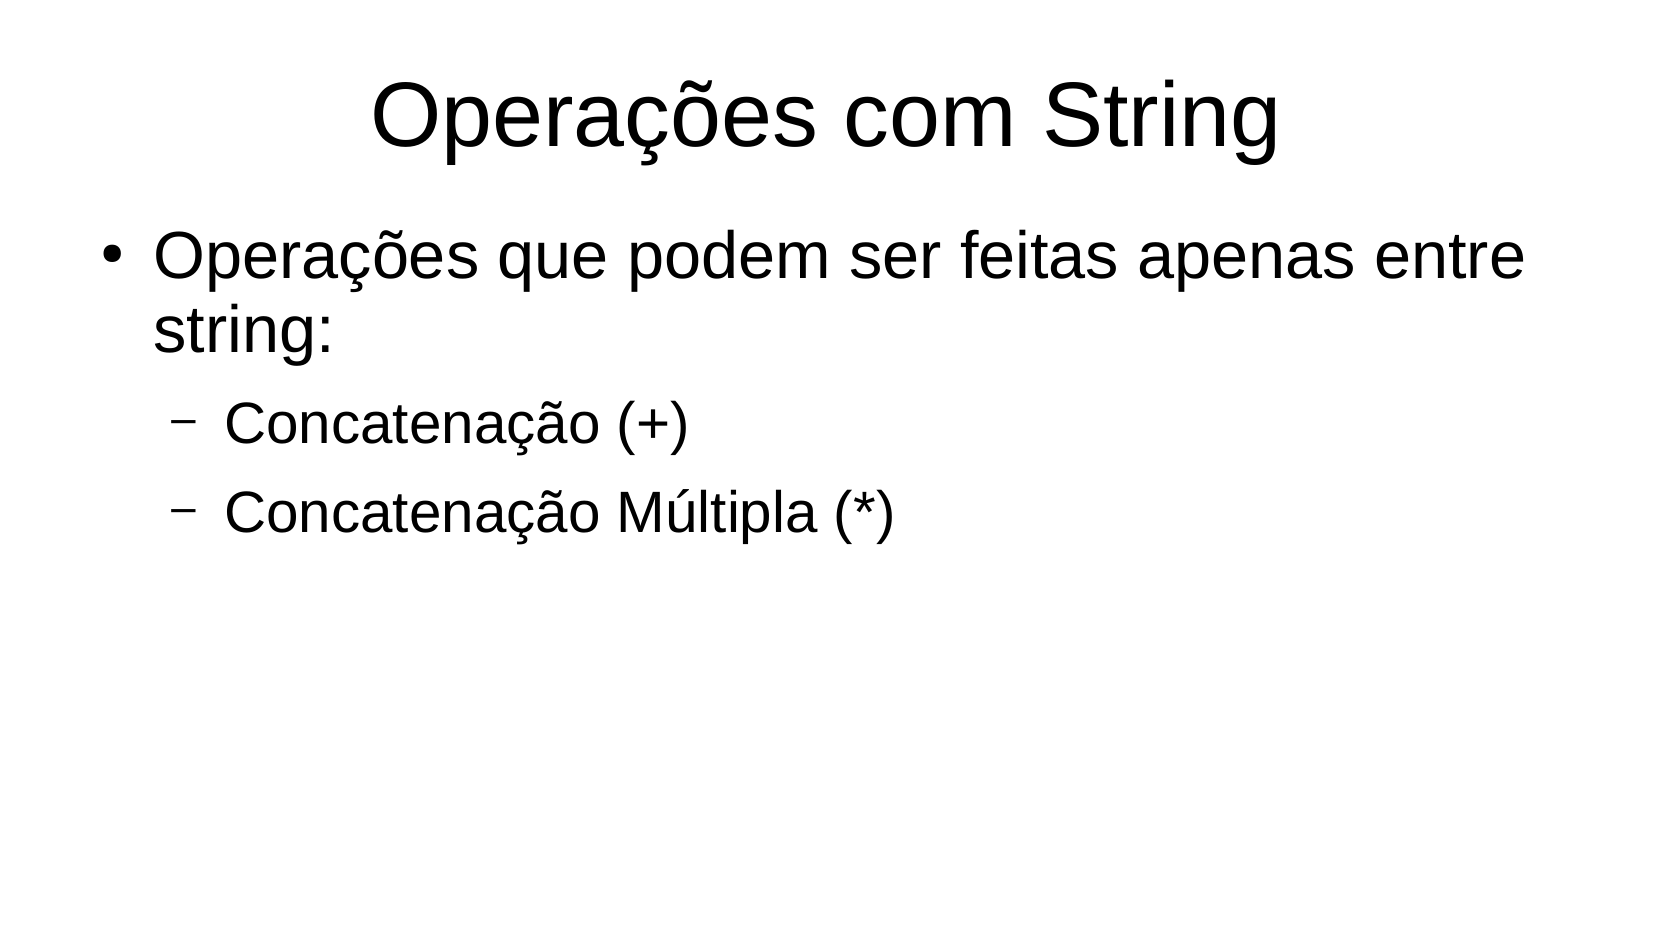

# Operações com String
Operações que podem ser feitas apenas entre string:
Concatenação (+)
Concatenação Múltipla (*)